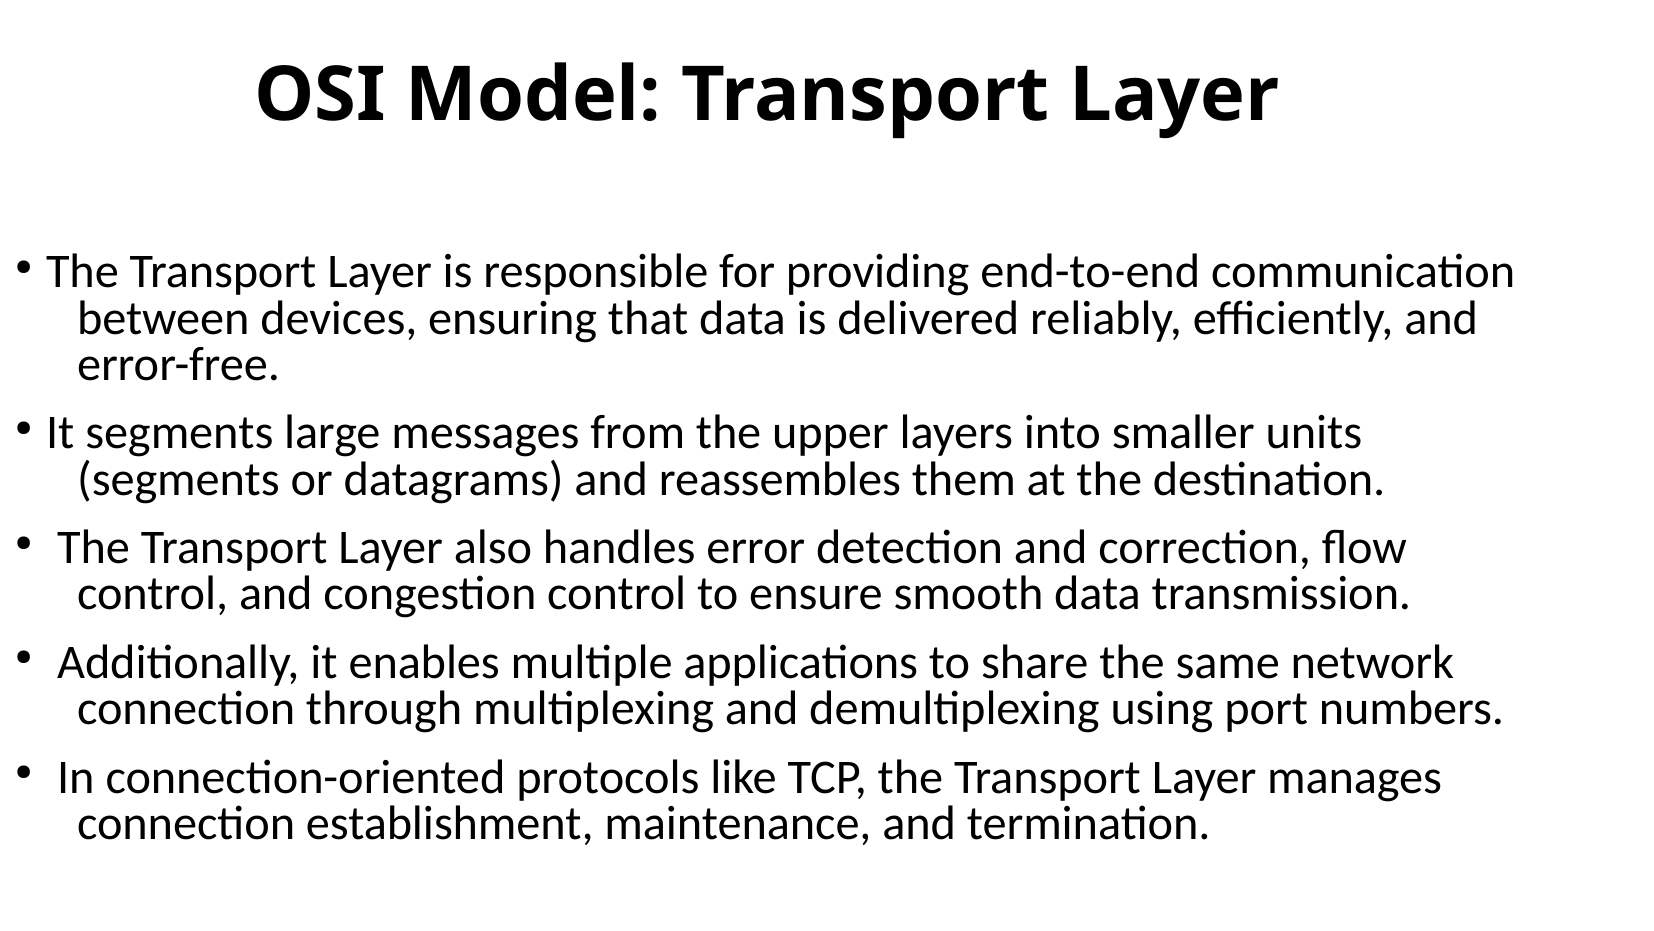

# OSI Model: Transport Layer
The Transport Layer is responsible for providing end-to-end communication between devices, ensuring that data is delivered reliably, efficiently, and error-free.
It segments large messages from the upper layers into smaller units (segments or datagrams) and reassembles them at the destination.
 The Transport Layer also handles error detection and correction, flow control, and congestion control to ensure smooth data transmission.
 Additionally, it enables multiple applications to share the same network connection through multiplexing and demultiplexing using port numbers.
 In connection-oriented protocols like TCP, the Transport Layer manages connection establishment, maintenance, and termination.